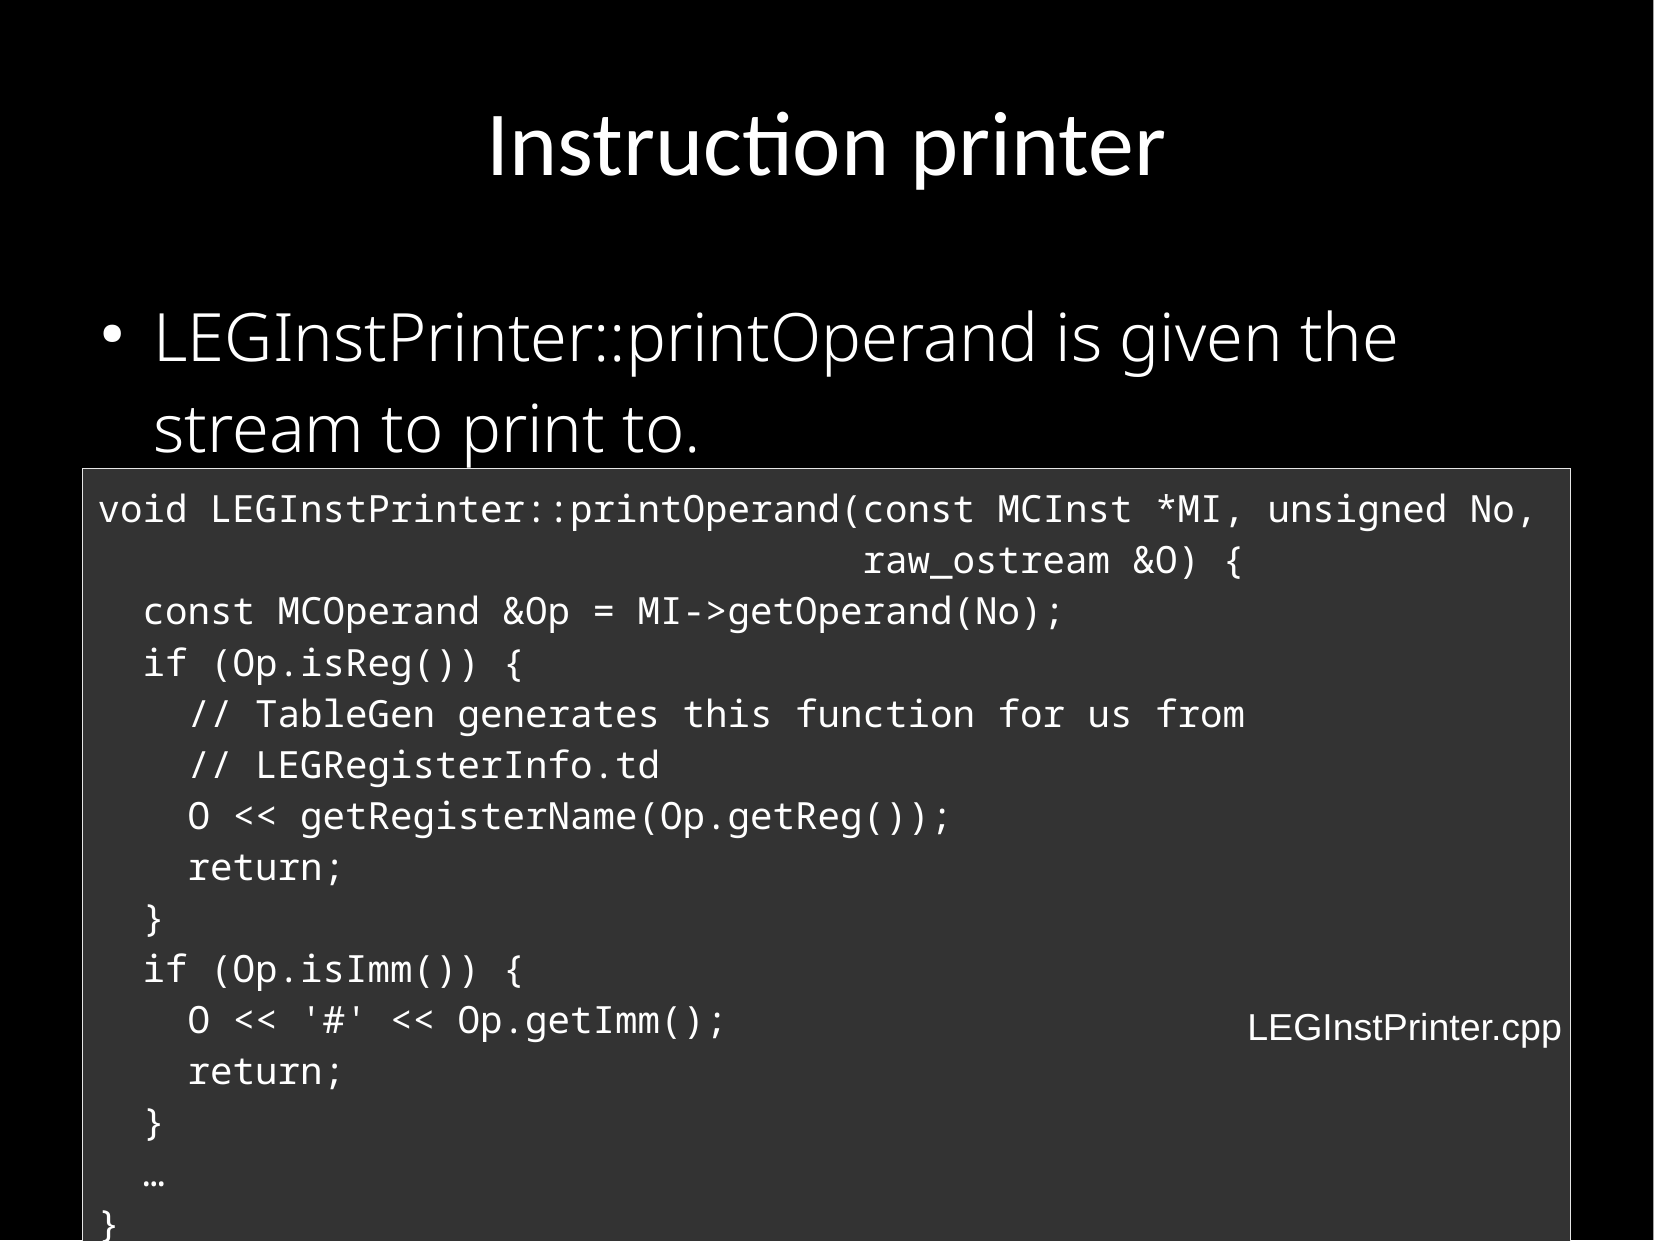

# Instruction printer
LEGInstPrinter::printOperand is given the stream to print to.
void LEGInstPrinter::printOperand(const MCInst *MI, unsigned No,
 raw_ostream &O) {
 const MCOperand &Op = MI->getOperand(No);
 if (Op.isReg()) {
 // TableGen generates this function for us from
 // LEGRegisterInfo.td
 O << getRegisterName(Op.getReg());
 return;
 }
 if (Op.isImm()) {
 O << '#' << Op.getImm();
 return;
 }
 …
}
LEGInstPrinter.cpp
39